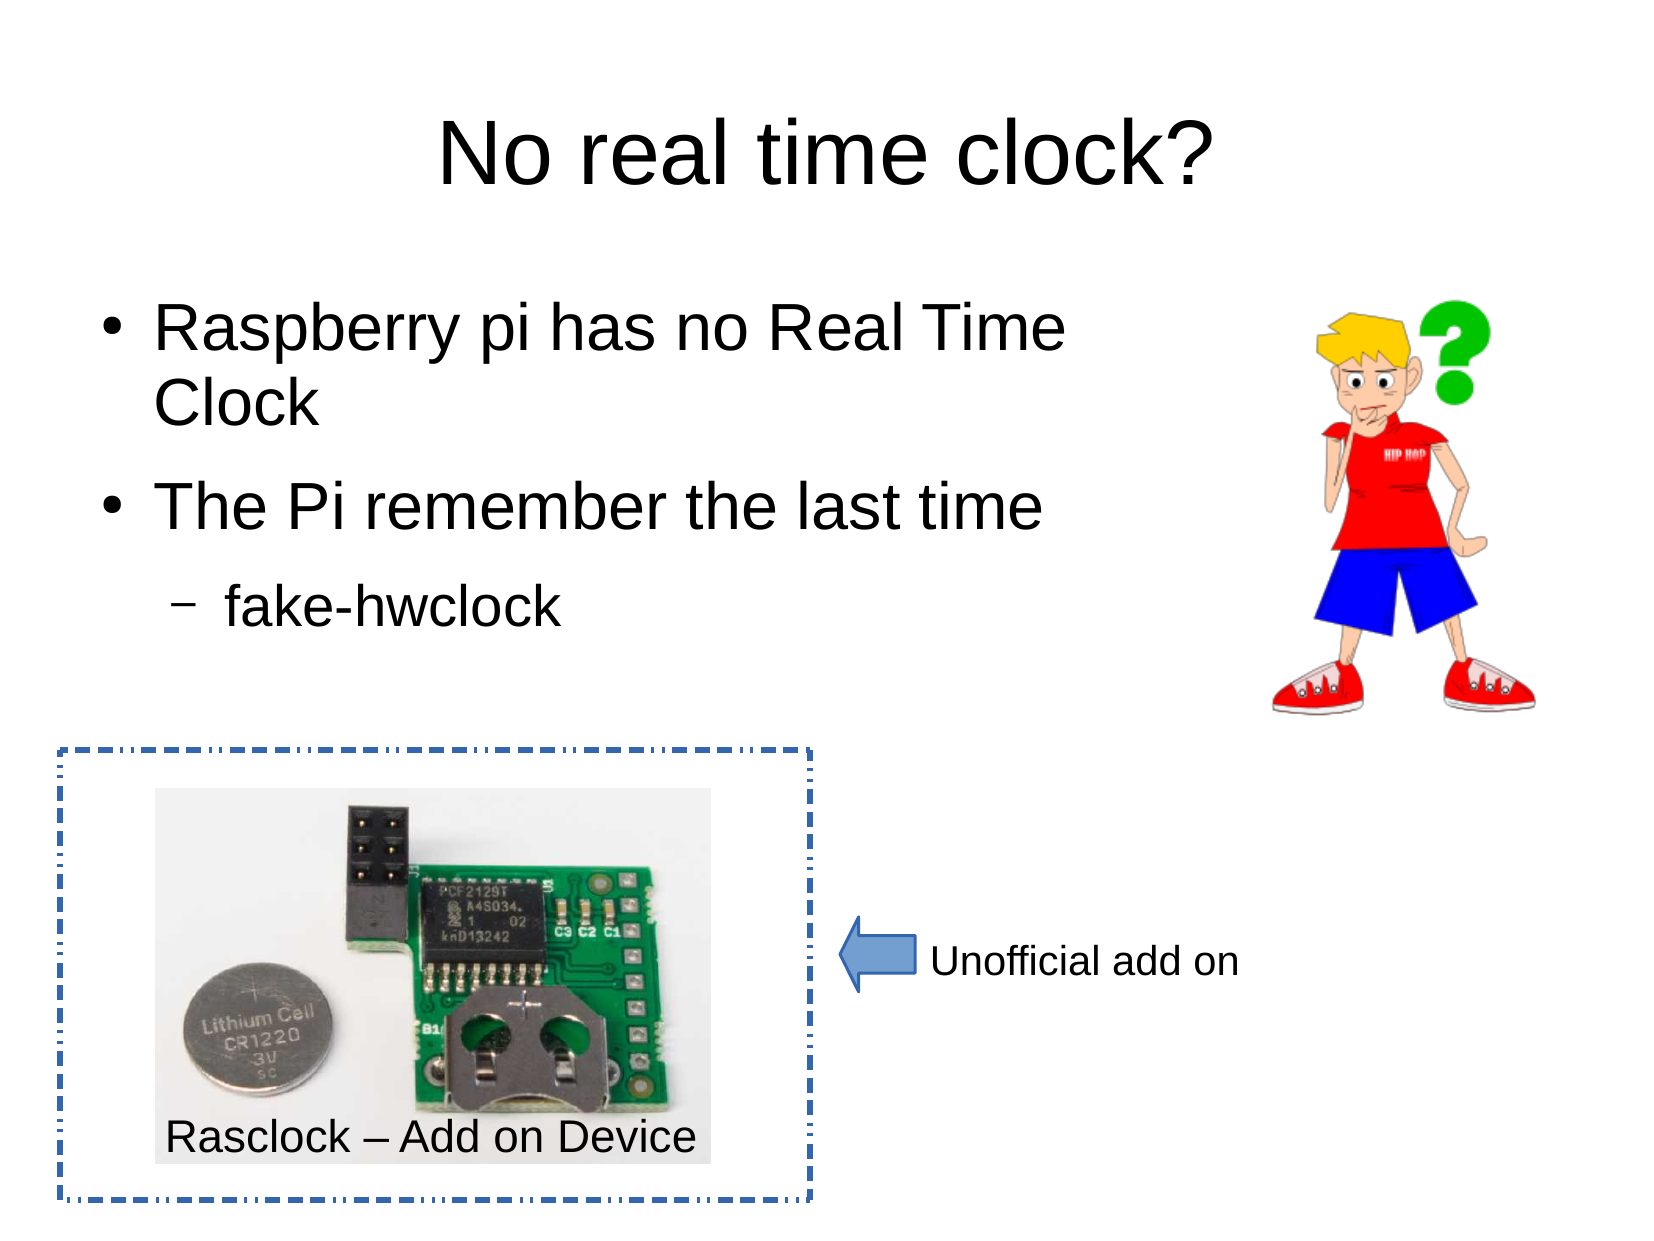

# No real time clock?
Raspberry pi has no Real Time Clock
The Pi remember the last time
fake-hwclock
Unofficial add on
Rasclock – Add on Device